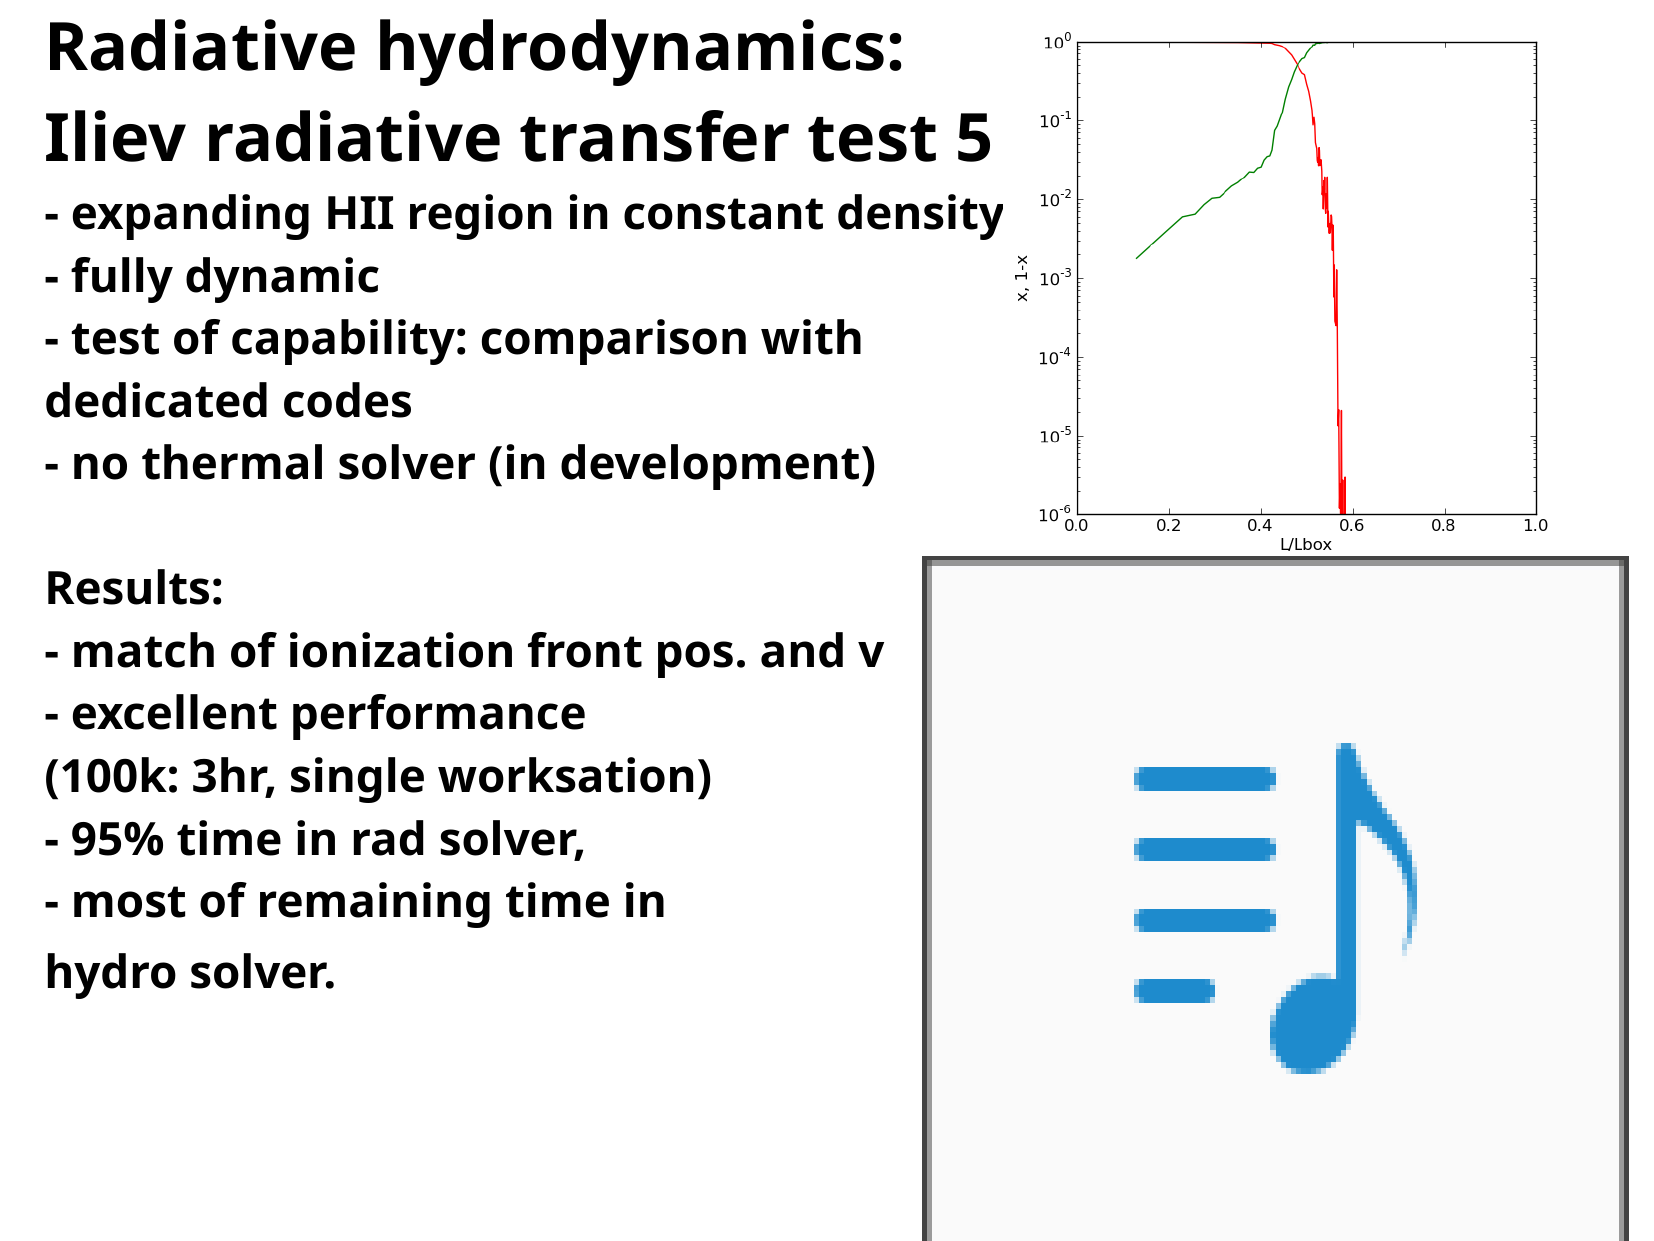

Radiative hydrodynamics:
Iliev radiative transfer test 5
- expanding HII region in constant density
- fully dynamic
- test of capability: comparison with
dedicated codes
- no thermal solver (in development)
Results:
- match of ionization front pos. and v
- excellent performance
(100k: 3hr, single worksation)
- 95% time in rad solver,
- most of remaining time in
hydro solver.